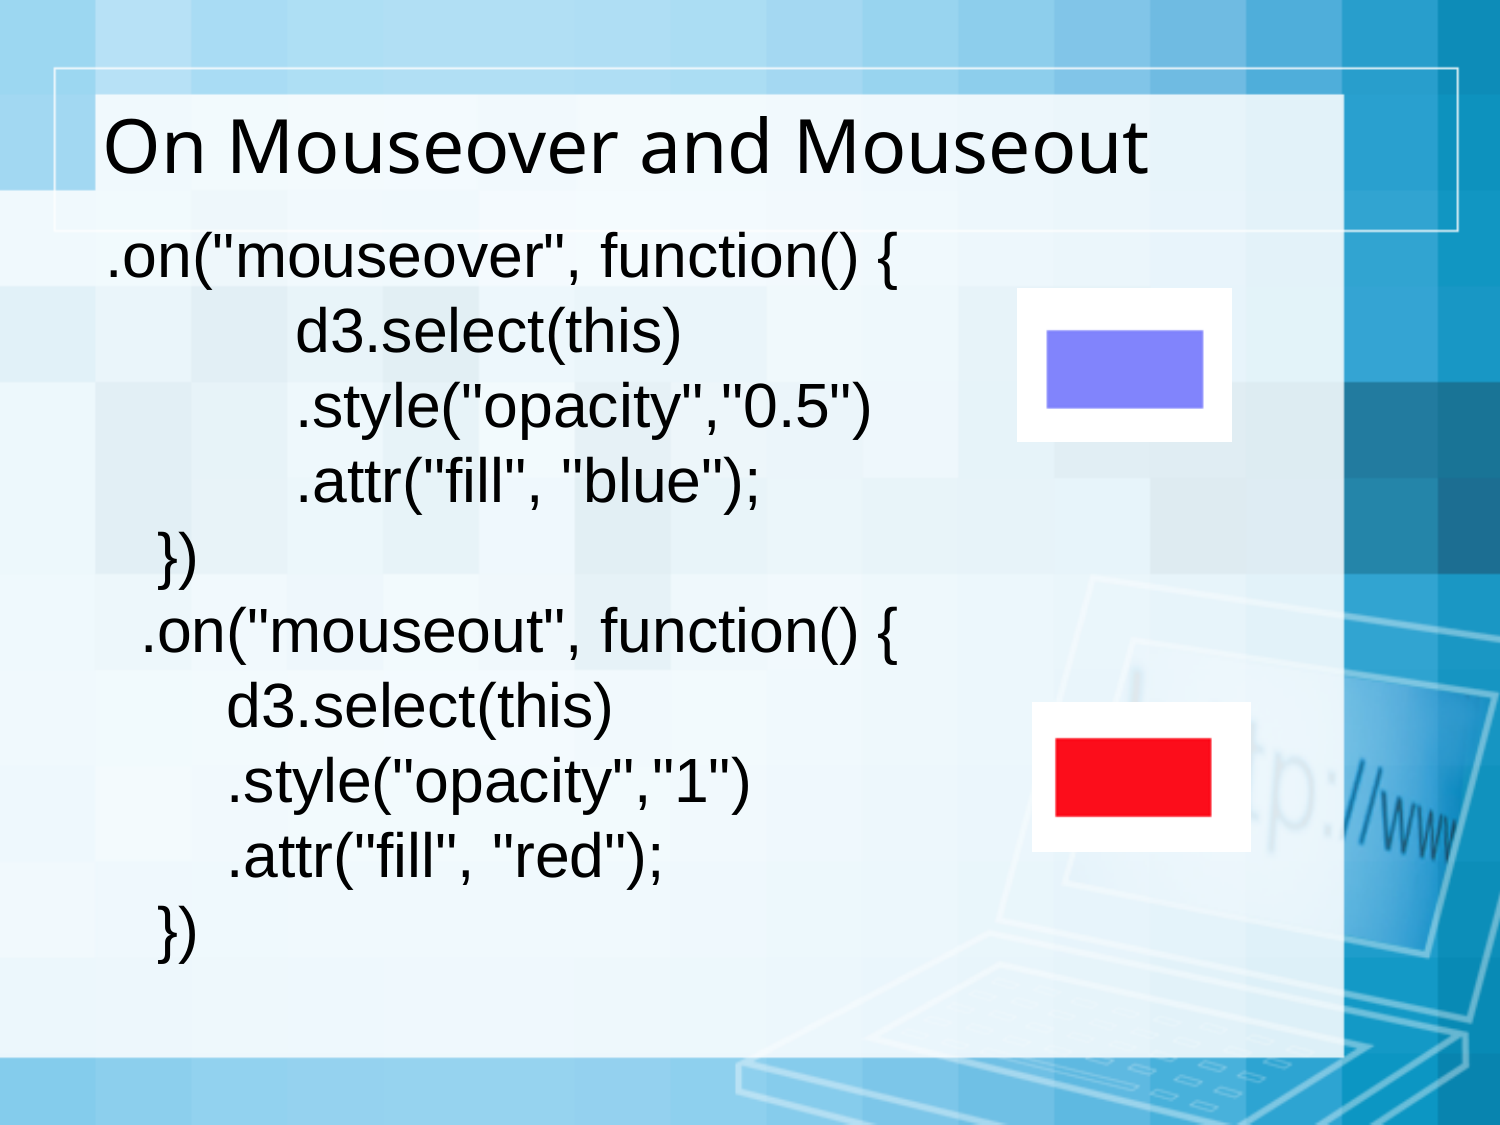

On Mouseover and Mouseout
# .on("mouseover", function() {
 d3.select(this)
 .style("opacity","0.5")
 .attr("fill", "blue");
 })
 .on("mouseout", function() {
 d3.select(this)
 .style("opacity","1")
 .attr("fill", "red");
 })